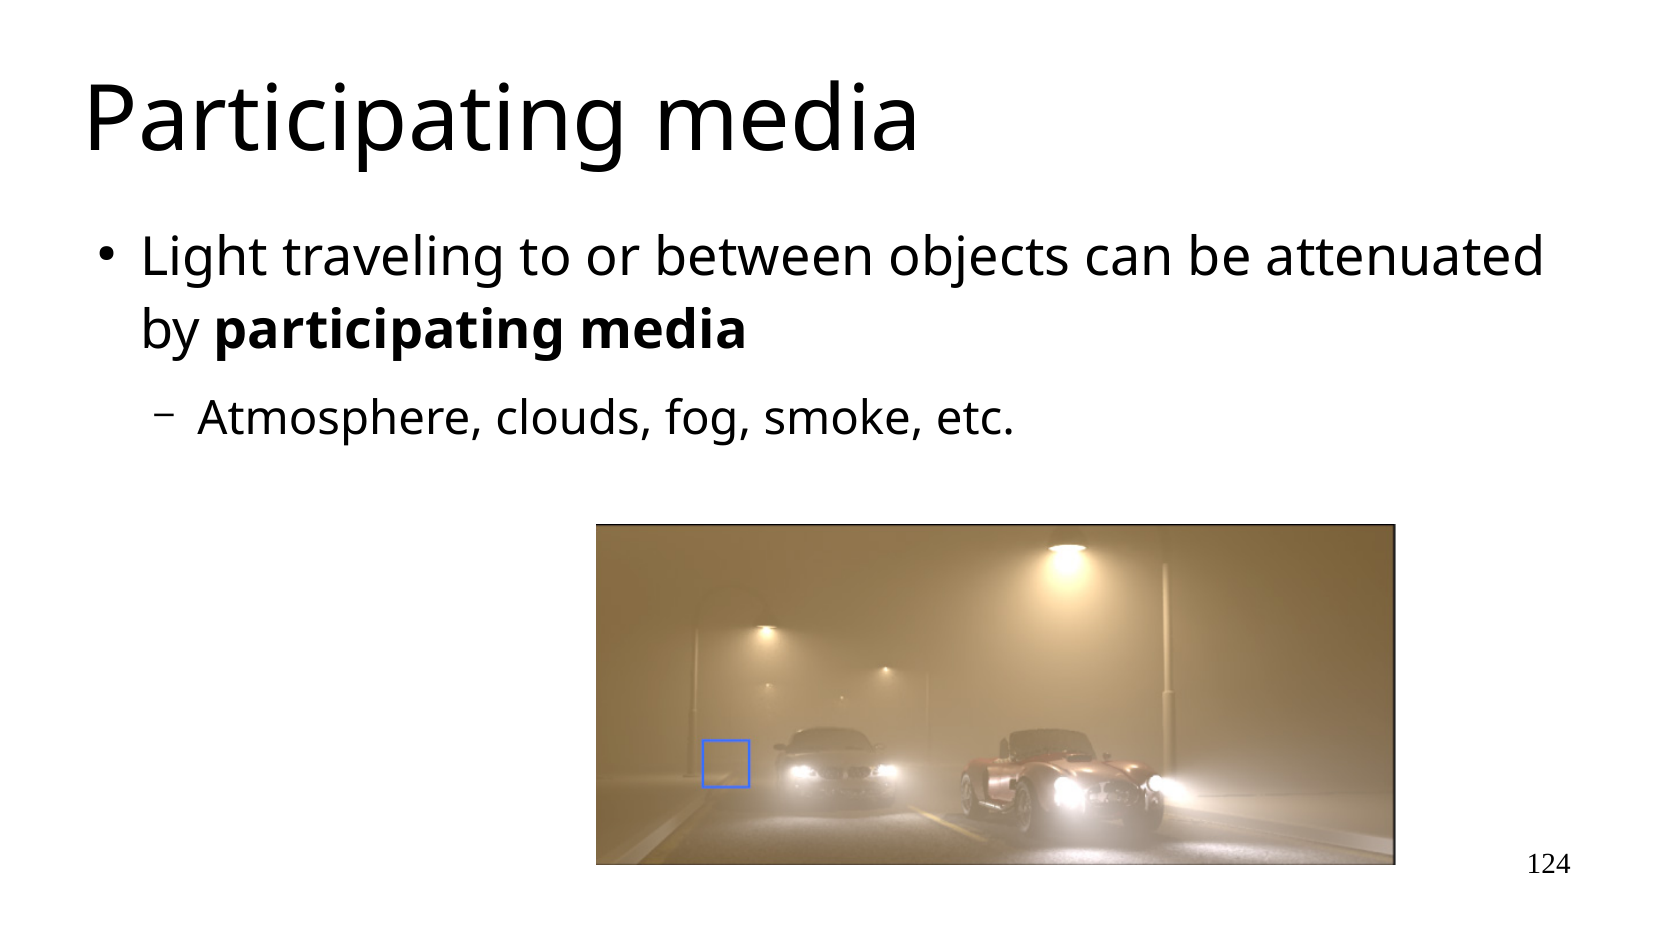

# Participating media
Light traveling to or between objects can be attenuated by participating media
Atmosphere, clouds, fog, smoke, etc.
124